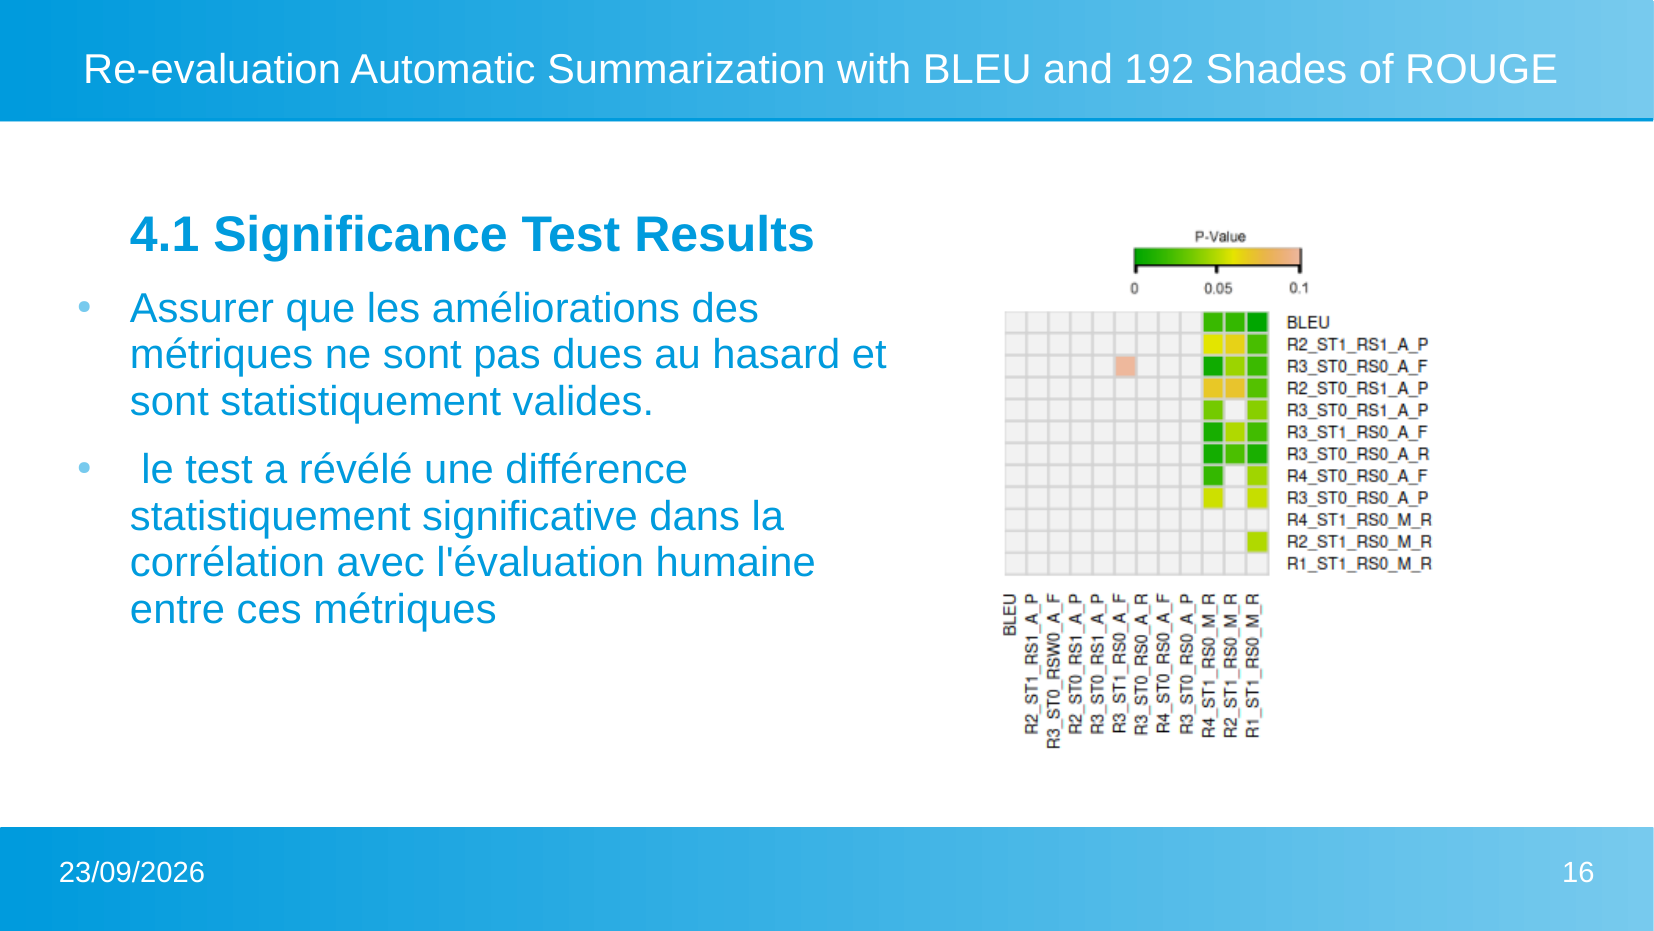

# Re-evaluation Automatic Summarization with BLEU and 192 Shades of ROUGE
4.1 Significance Test Results
Assurer que les améliorations des métriques ne sont pas dues au hasard et sont statistiquement valides.
 le test a révélé une différence statistiquement significative dans la corrélation avec l'évaluation humaine entre ces métriques
16